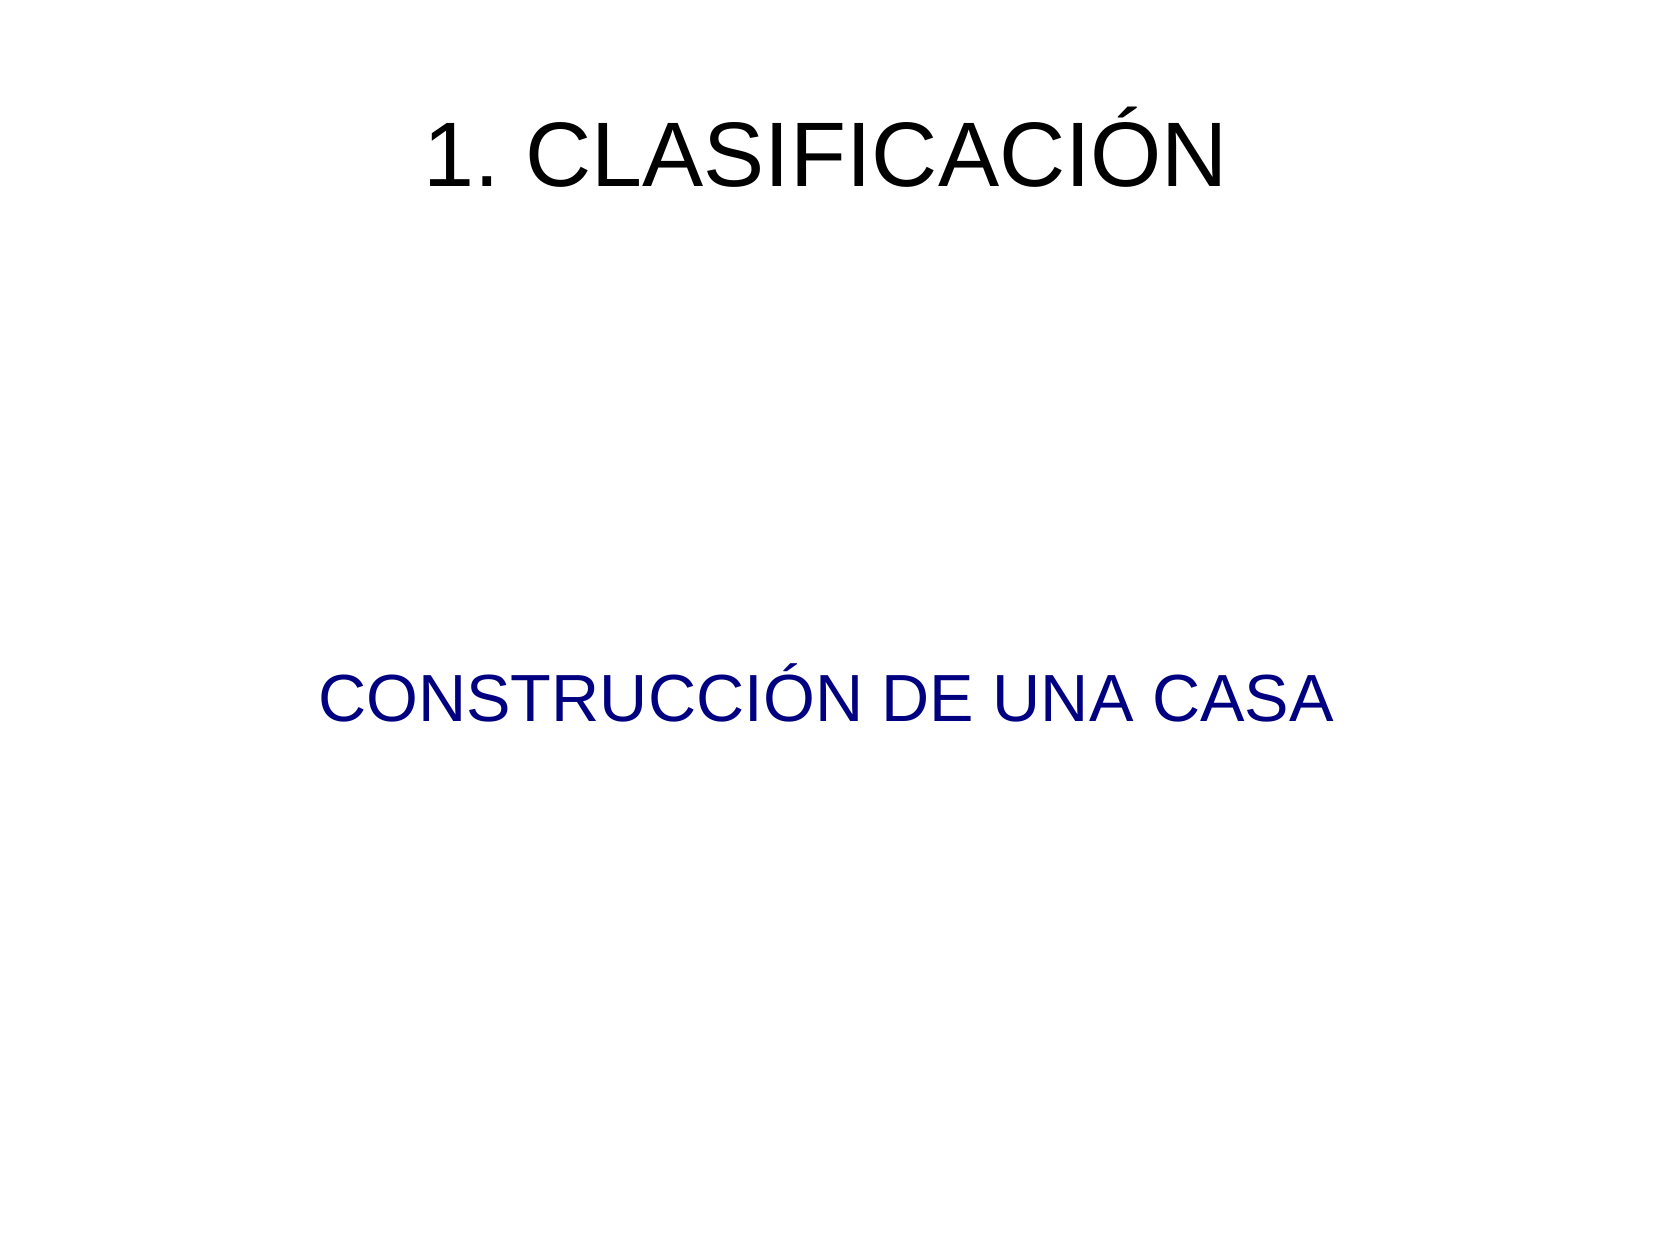

# 1. CLASIFICACIÓN
CONSTRUCCIÓN DE UNA CASA